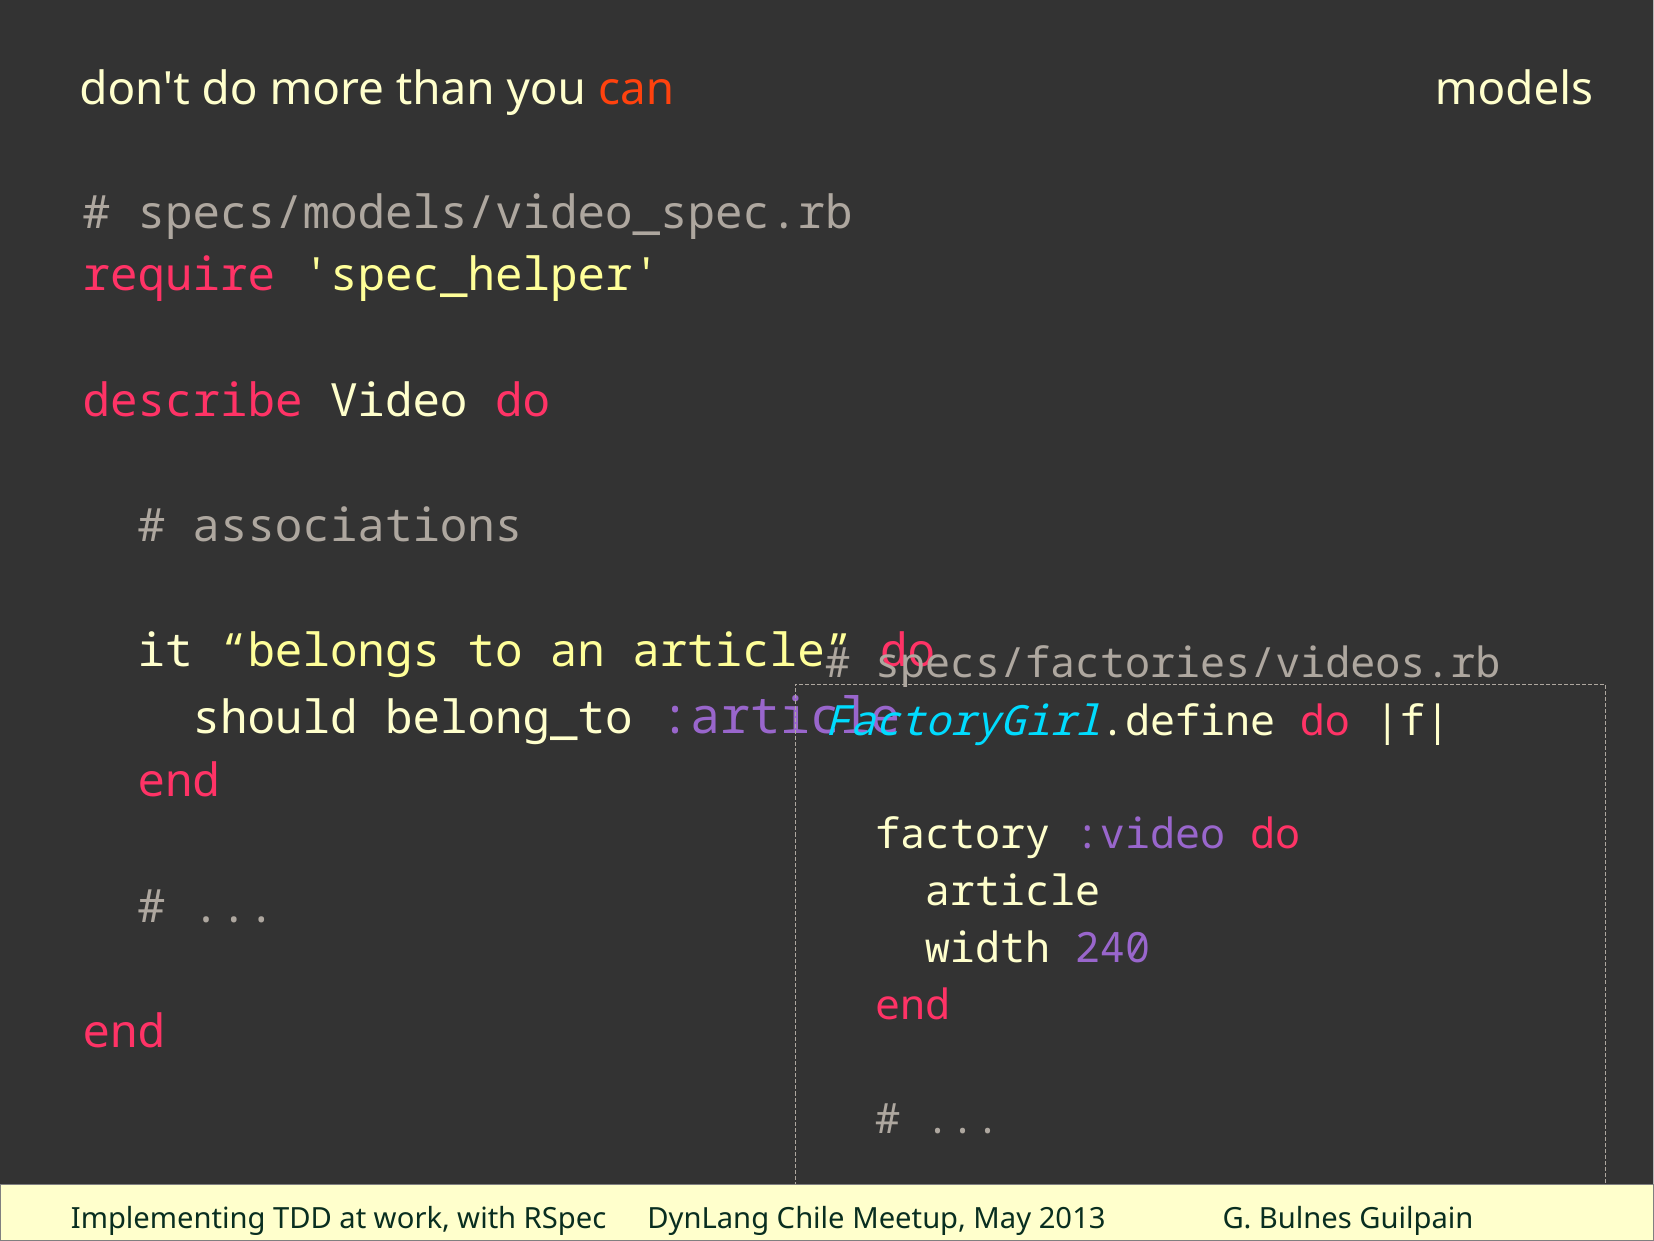

don't do more than you can
models
# # specs/models/video_spec.rb
require 'spec_helper'
describe Video do
 # associations
 it “belongs to an article” do
 should belong_to :article
 end
 # ...
end
# specs/factories/videos.rb
FactoryGirl.define do |f|
 factory :video do
 article
 width 240
 end
 # ...
end
Implementing TDD at work, with RSpec
DynLang Chile Meetup, May 2013
G. Bulnes Guilpain